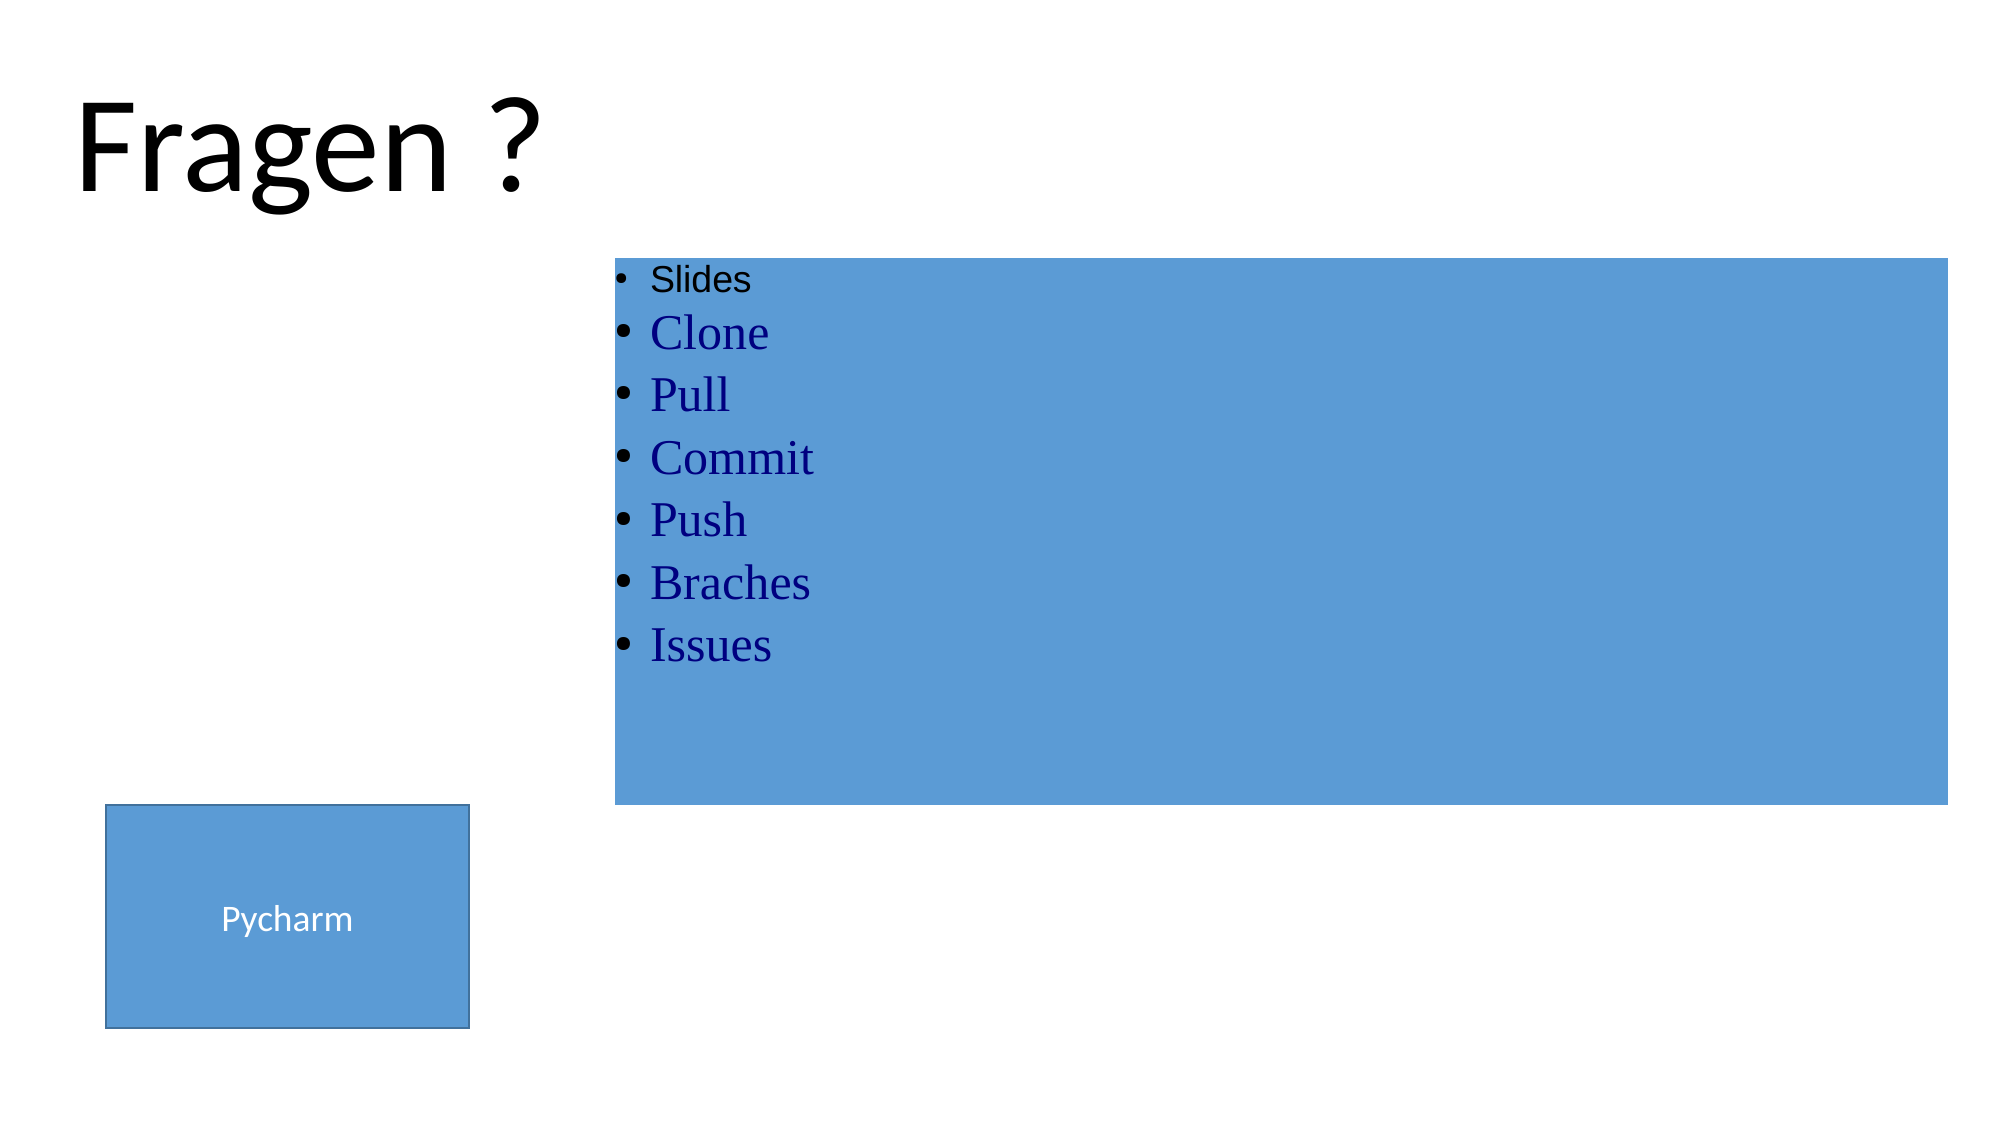

Fragen ?
| Slides |
| --- |
| Clone |
| Pull |
| Commit |
| Push |
| Braches |
| Issues |
| |
| |
Pycharm